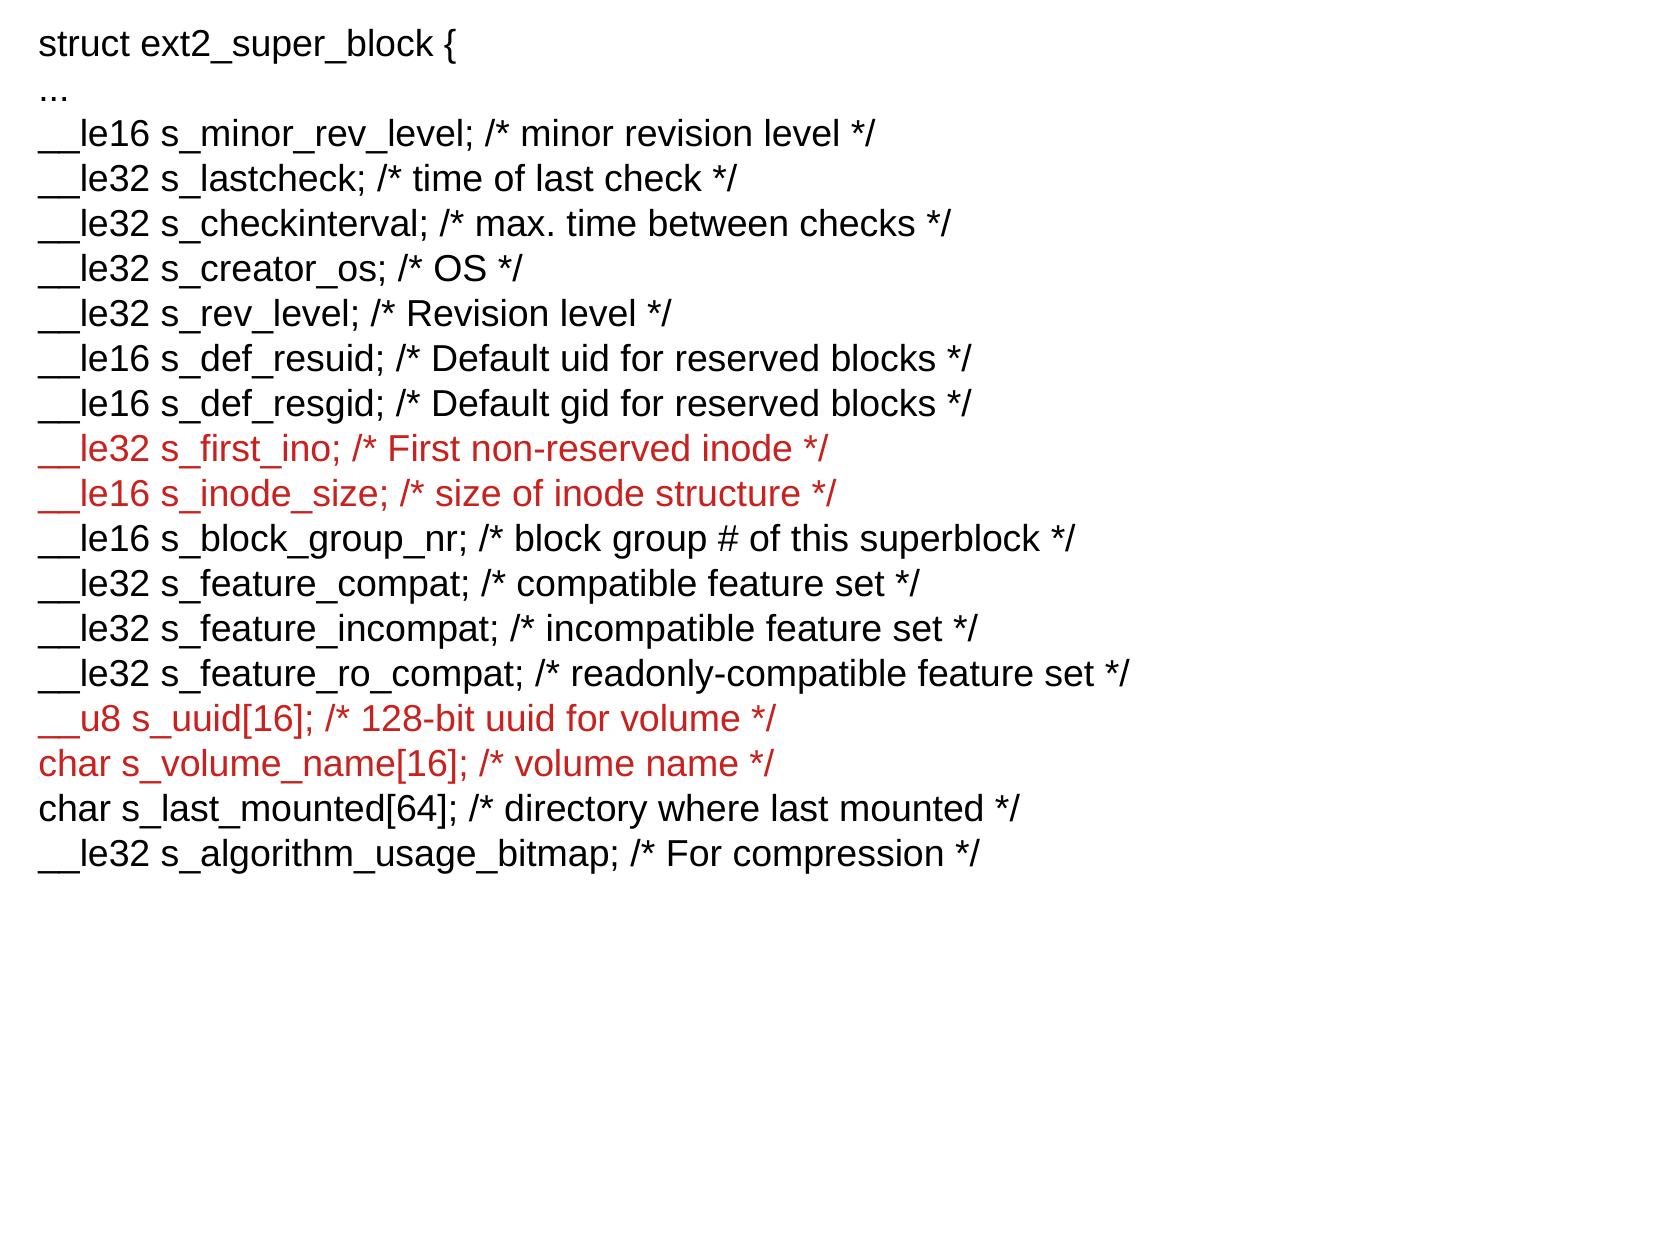

struct ext2_super_block {
...
__le16 s_minor_rev_level; /* minor revision level */
__le32 s_lastcheck; /* time of last check */
__le32 s_checkinterval; /* max. time between checks */
__le32 s_creator_os; /* OS */
__le32 s_rev_level; /* Revision level */
__le16 s_def_resuid; /* Default uid for reserved blocks */
__le16 s_def_resgid; /* Default gid for reserved blocks */
__le32 s_first_ino; /* First non-reserved inode */
__le16 s_inode_size; /* size of inode structure */
__le16 s_block_group_nr; /* block group # of this superblock */
__le32 s_feature_compat; /* compatible feature set */
__le32 s_feature_incompat; /* incompatible feature set */
__le32 s_feature_ro_compat; /* readonly-compatible feature set */
__u8 s_uuid[16]; /* 128-bit uuid for volume */
char s_volume_name[16]; /* volume name */
char s_last_mounted[64]; /* directory where last mounted */
__le32 s_algorithm_usage_bitmap; /* For compression */